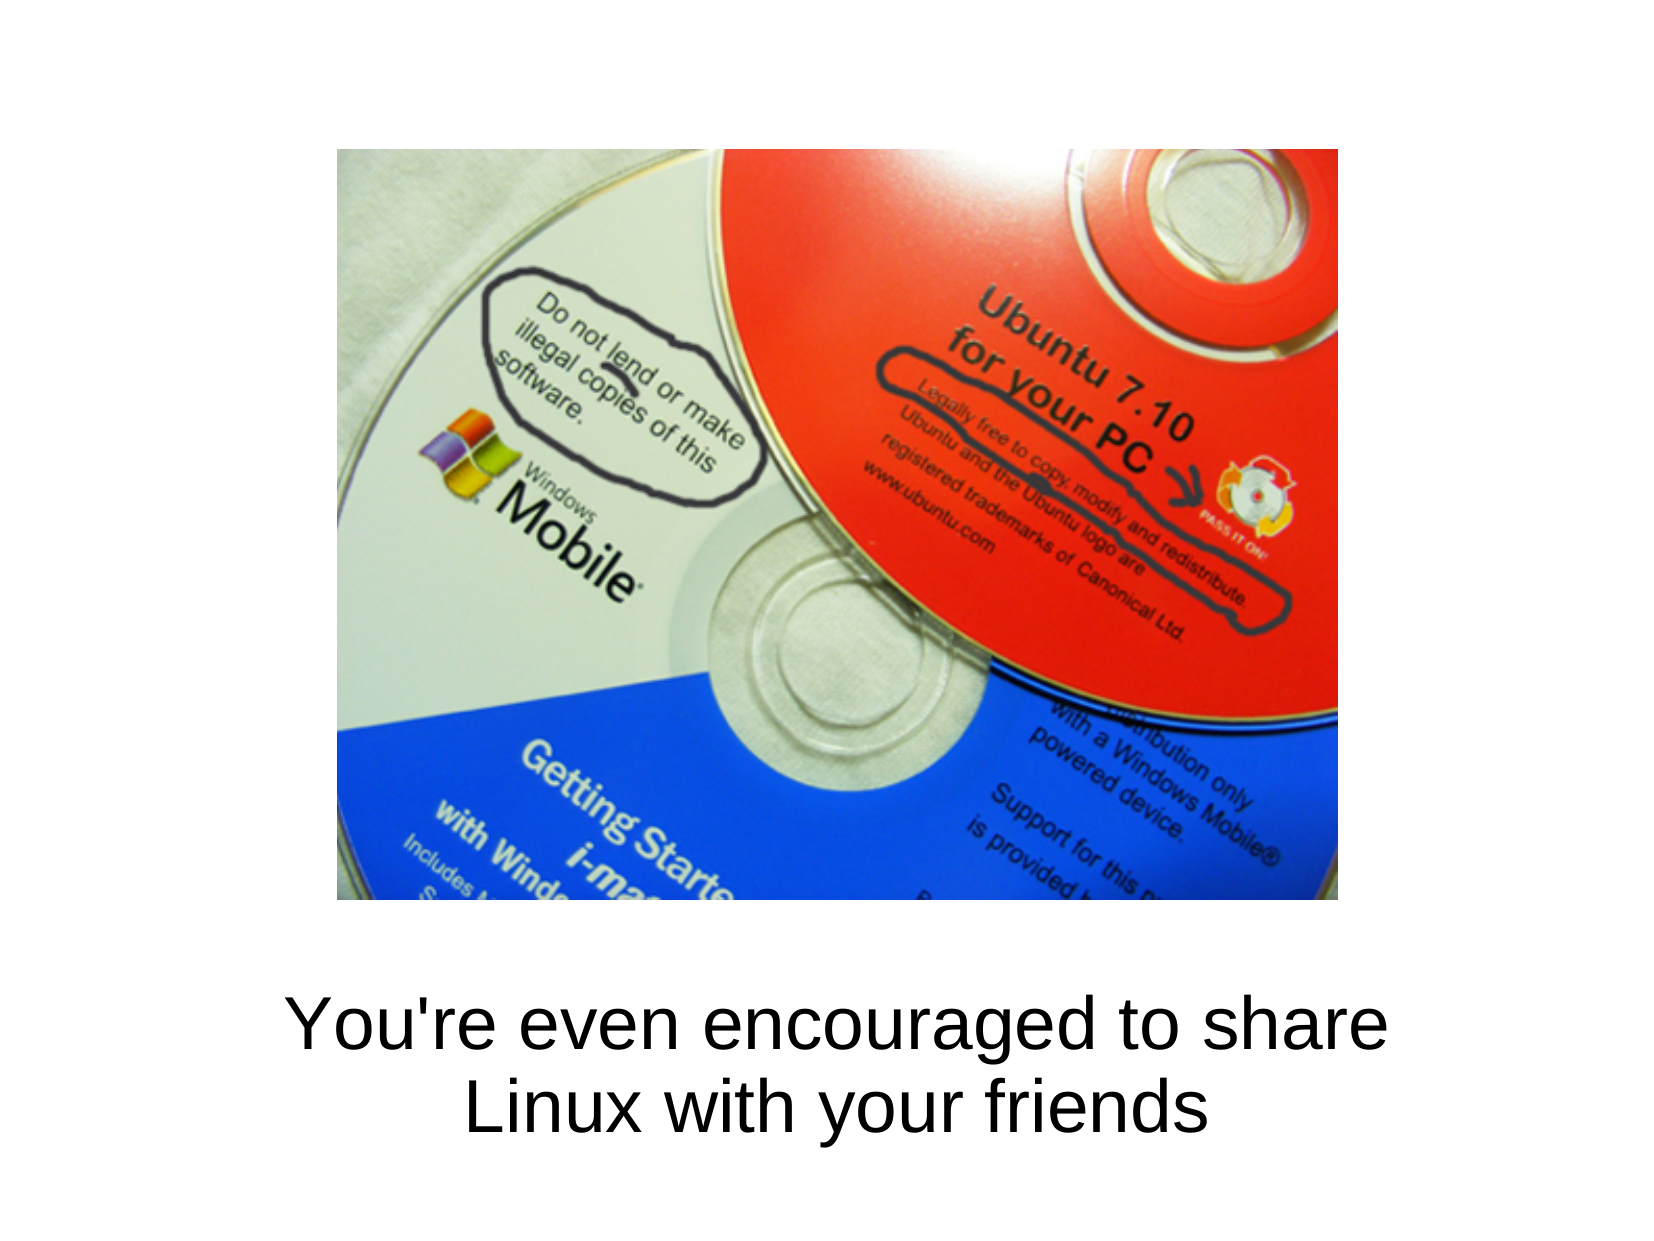

You're even encouraged to share Linux with your friends